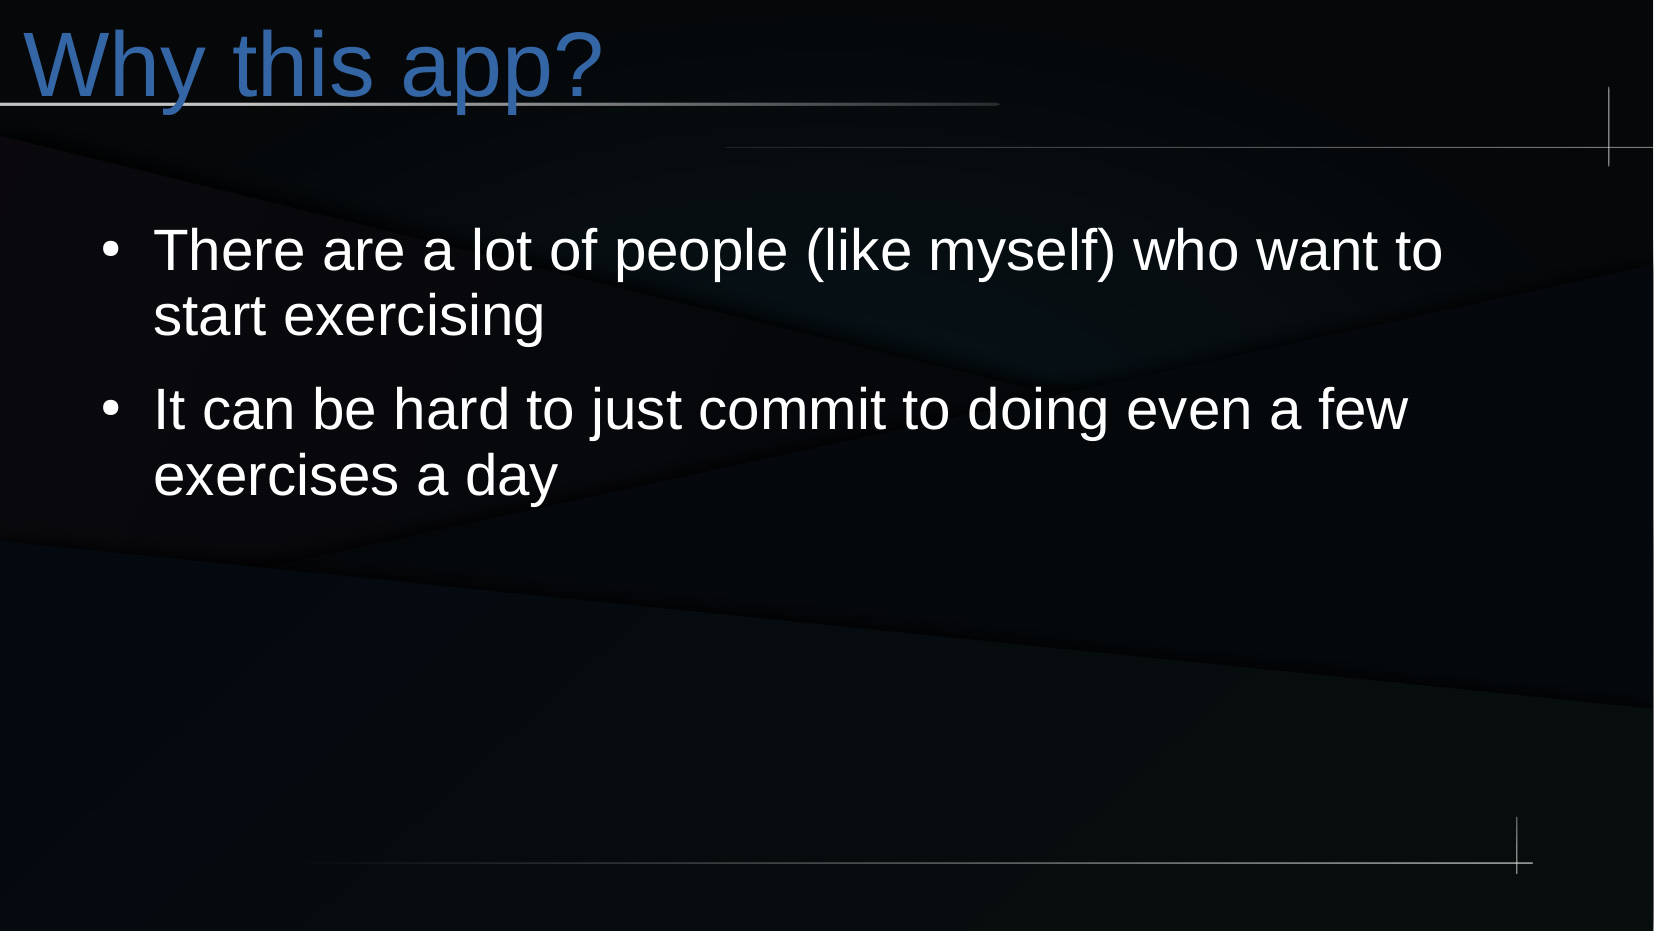

# Why this app?
There are a lot of people (like myself) who want to start exercising
It can be hard to just commit to doing even a few exercises a day